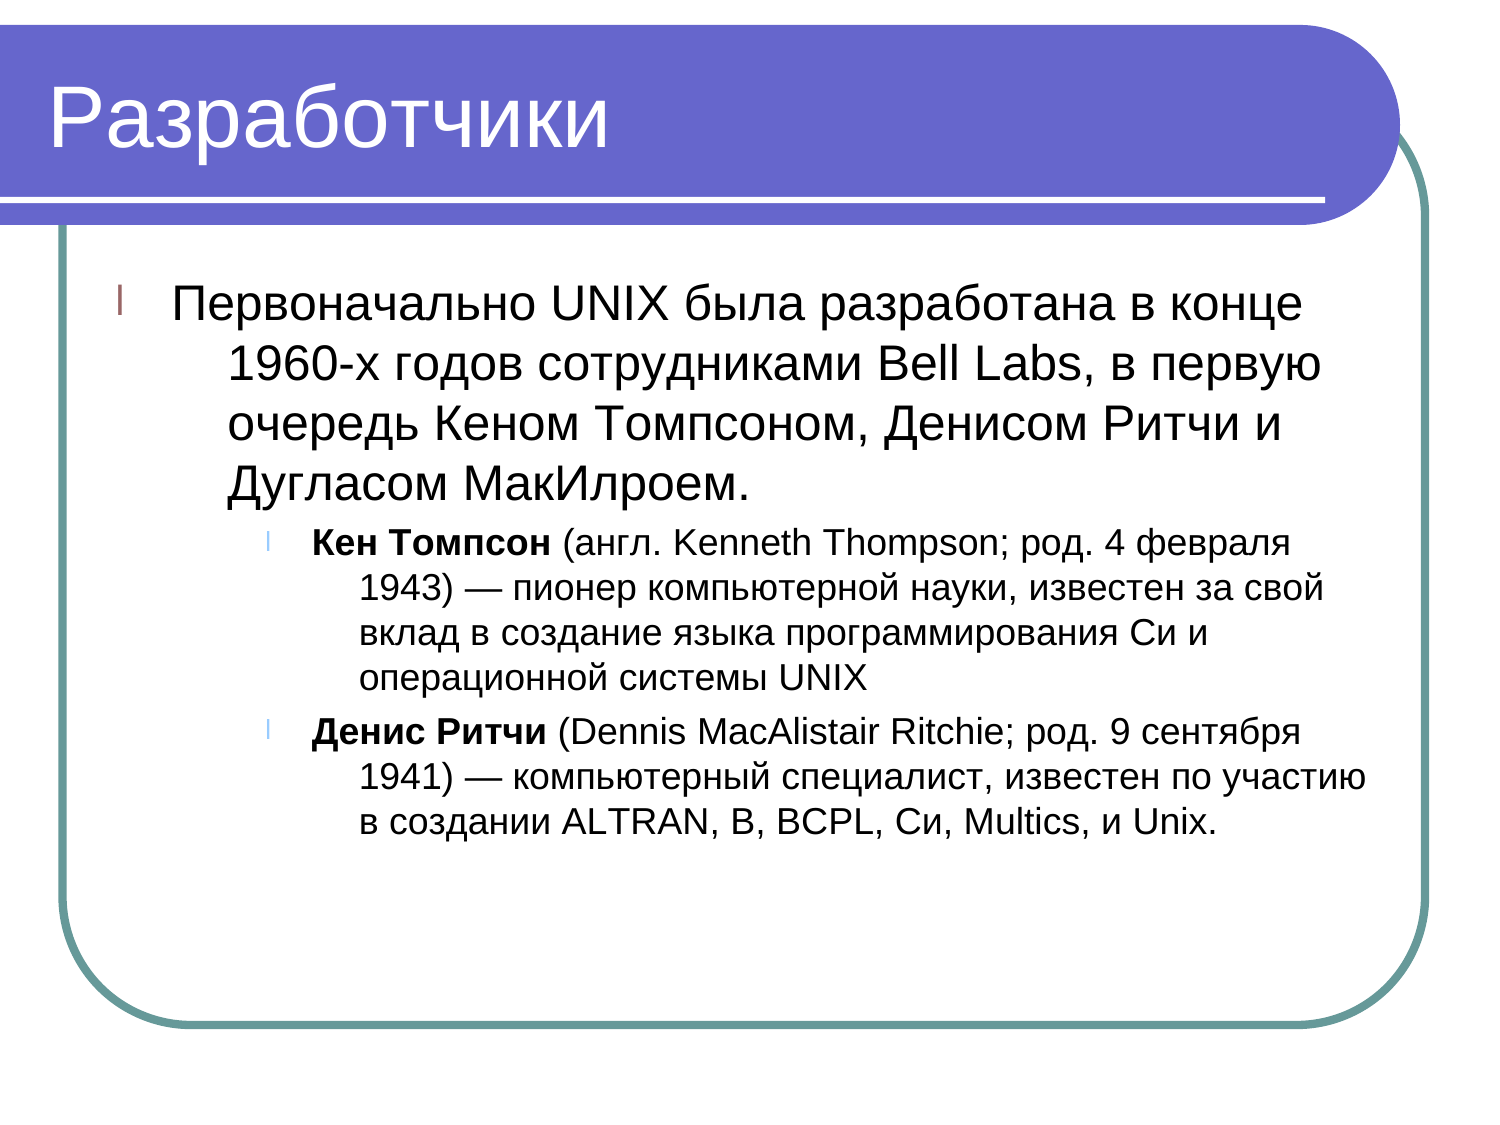

# Разработчики
Первоначально UNIX была разработана в конце 1960-х годов сотрудниками Bell Labs, в первую очередь Кеном Томпсоном, Денисом Ритчи и Дугласом МакИлроем.
Кен Томпсон (англ. Kenneth Thompson; род. 4 февраля 1943) — пионер компьютерной науки, известен за свой вклад в создание языка программирования Си и операционной системы UNIX
Денис Ритчи (Dennis MacAlistair Ritchie; род. 9 сентября 1941) — компьютерный специалист, известен по участию в создании ALTRAN, В, BCPL, Си, Multics, и Unix.